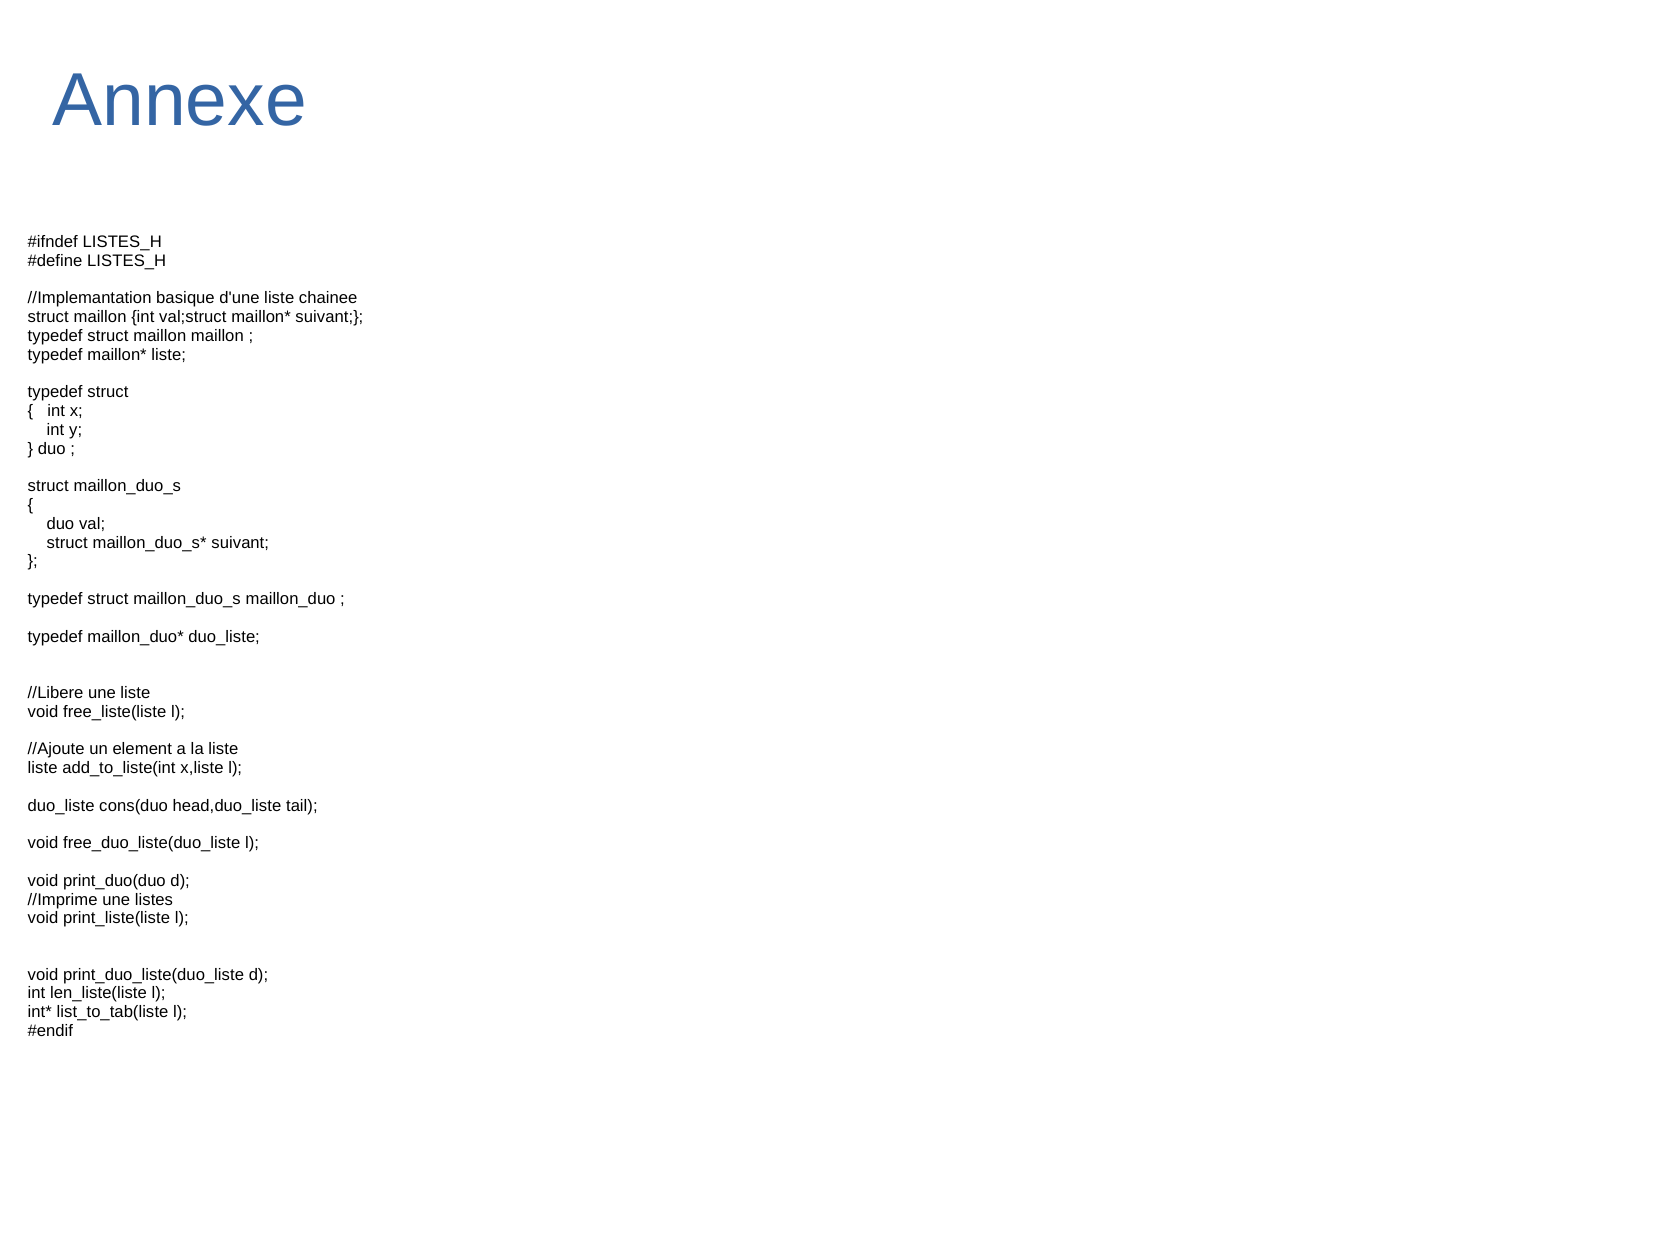

Annexe
#ifndef LISTES_H
#define LISTES_H
//Implemantation basique d'une liste chainee
struct maillon {int val;struct maillon* suivant;};
typedef struct maillon maillon ;
typedef maillon* liste;
typedef struct
{ int x;
 int y;
} duo ;
struct maillon_duo_s
{
 duo val;
 struct maillon_duo_s* suivant;
};
typedef struct maillon_duo_s maillon_duo ;
typedef maillon_duo* duo_liste;
//Libere une liste
void free_liste(liste l);
//Ajoute un element a la liste
liste add_to_liste(int x,liste l);
duo_liste cons(duo head,duo_liste tail);
void free_duo_liste(duo_liste l);
void print_duo(duo d);
//Imprime une listes
void print_liste(liste l);
void print_duo_liste(duo_liste d);
int len_liste(liste l);
int* list_to_tab(liste l);
#endif